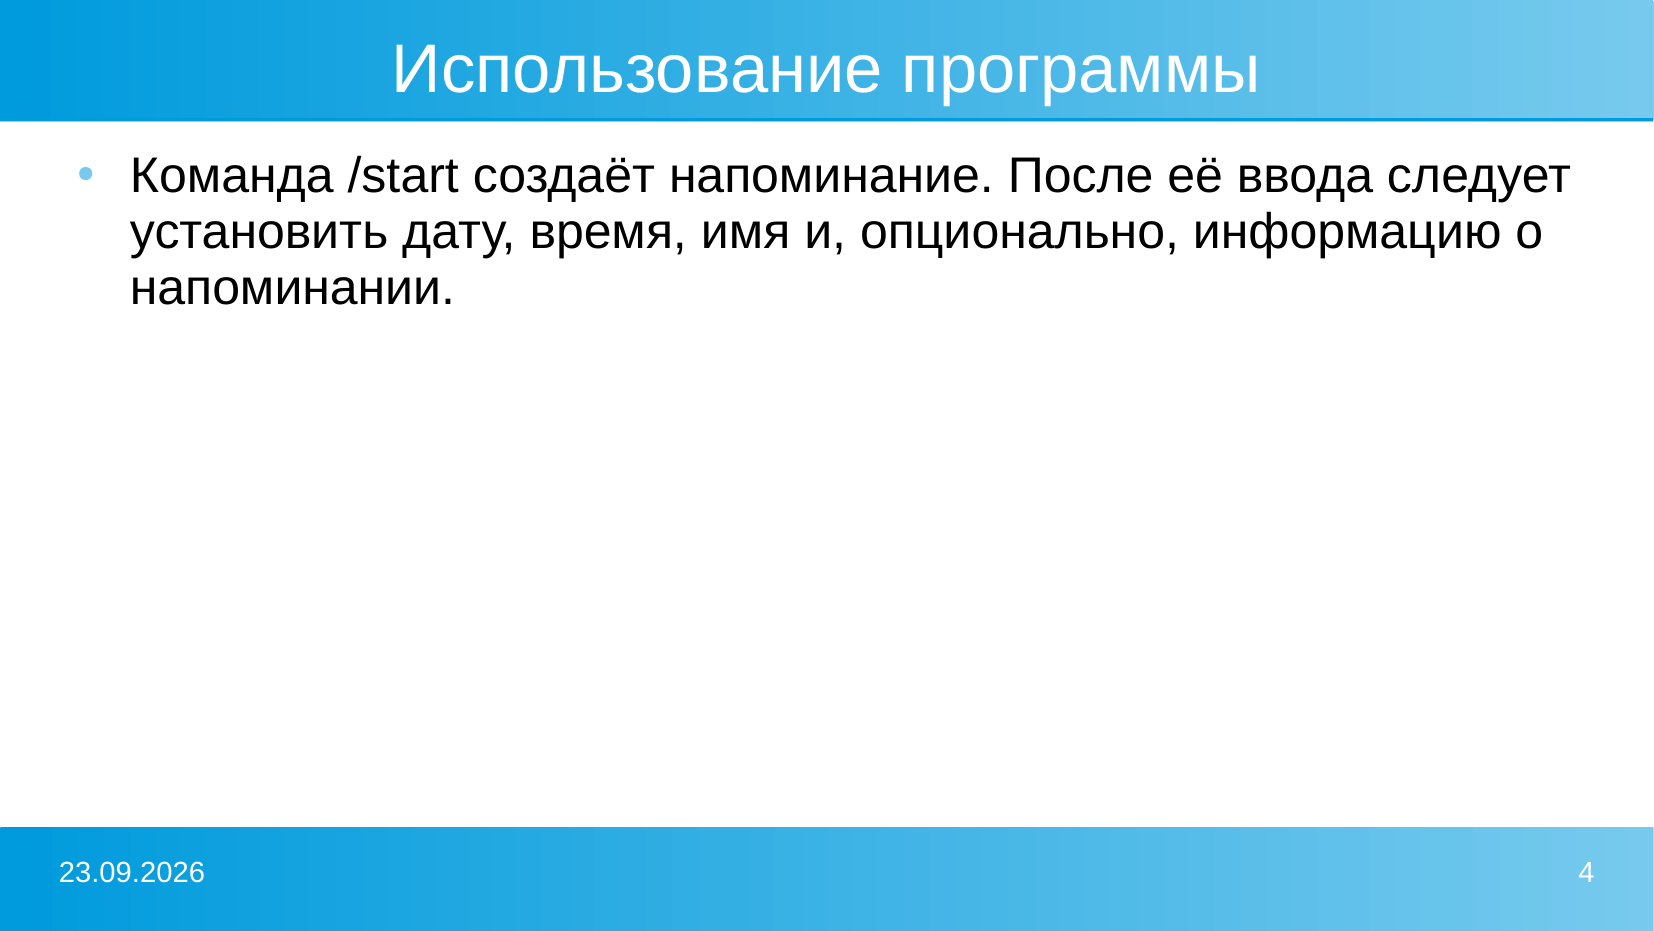

# Использование программы
Команда /start создаёт напоминание. После её ввода следует установить дату, время, имя и, опционально, информацию о напоминании.
4